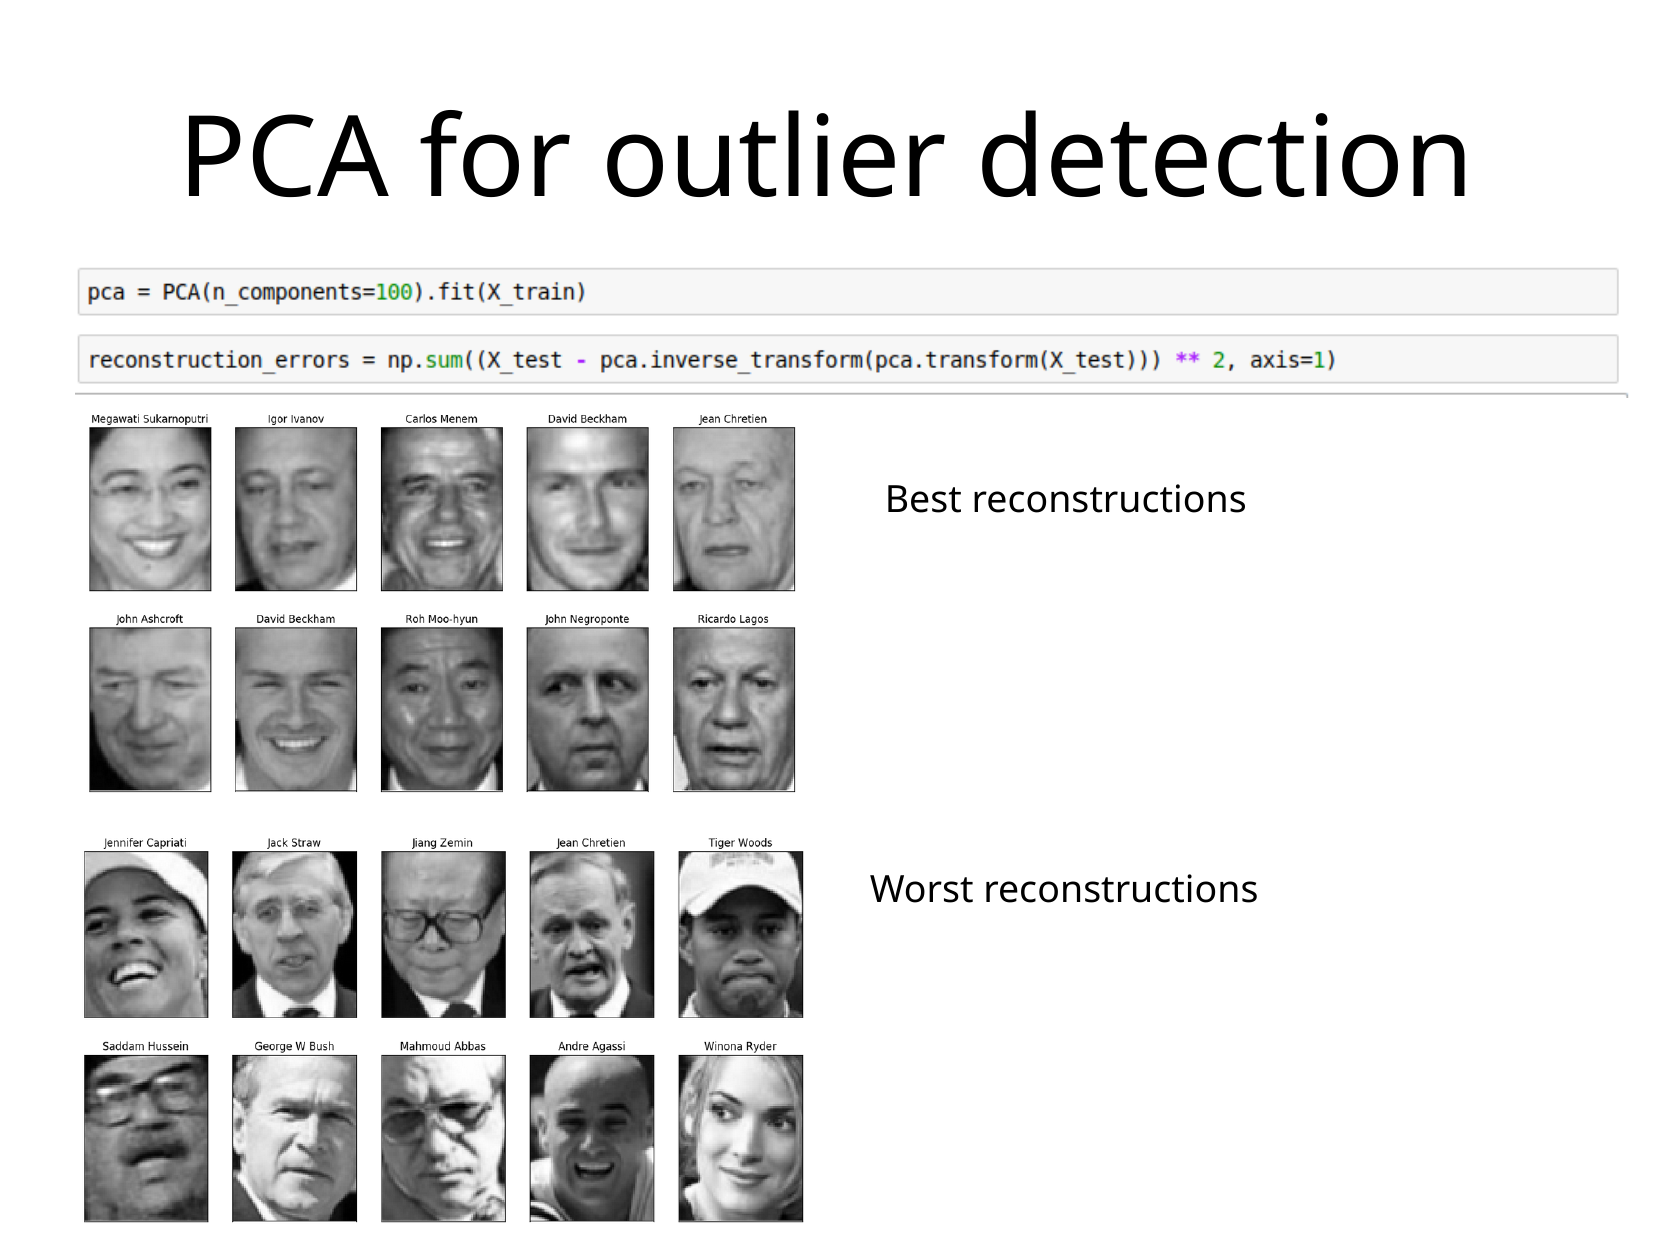

# PCA for outlier detection
Best reconstructions
Worst reconstructions